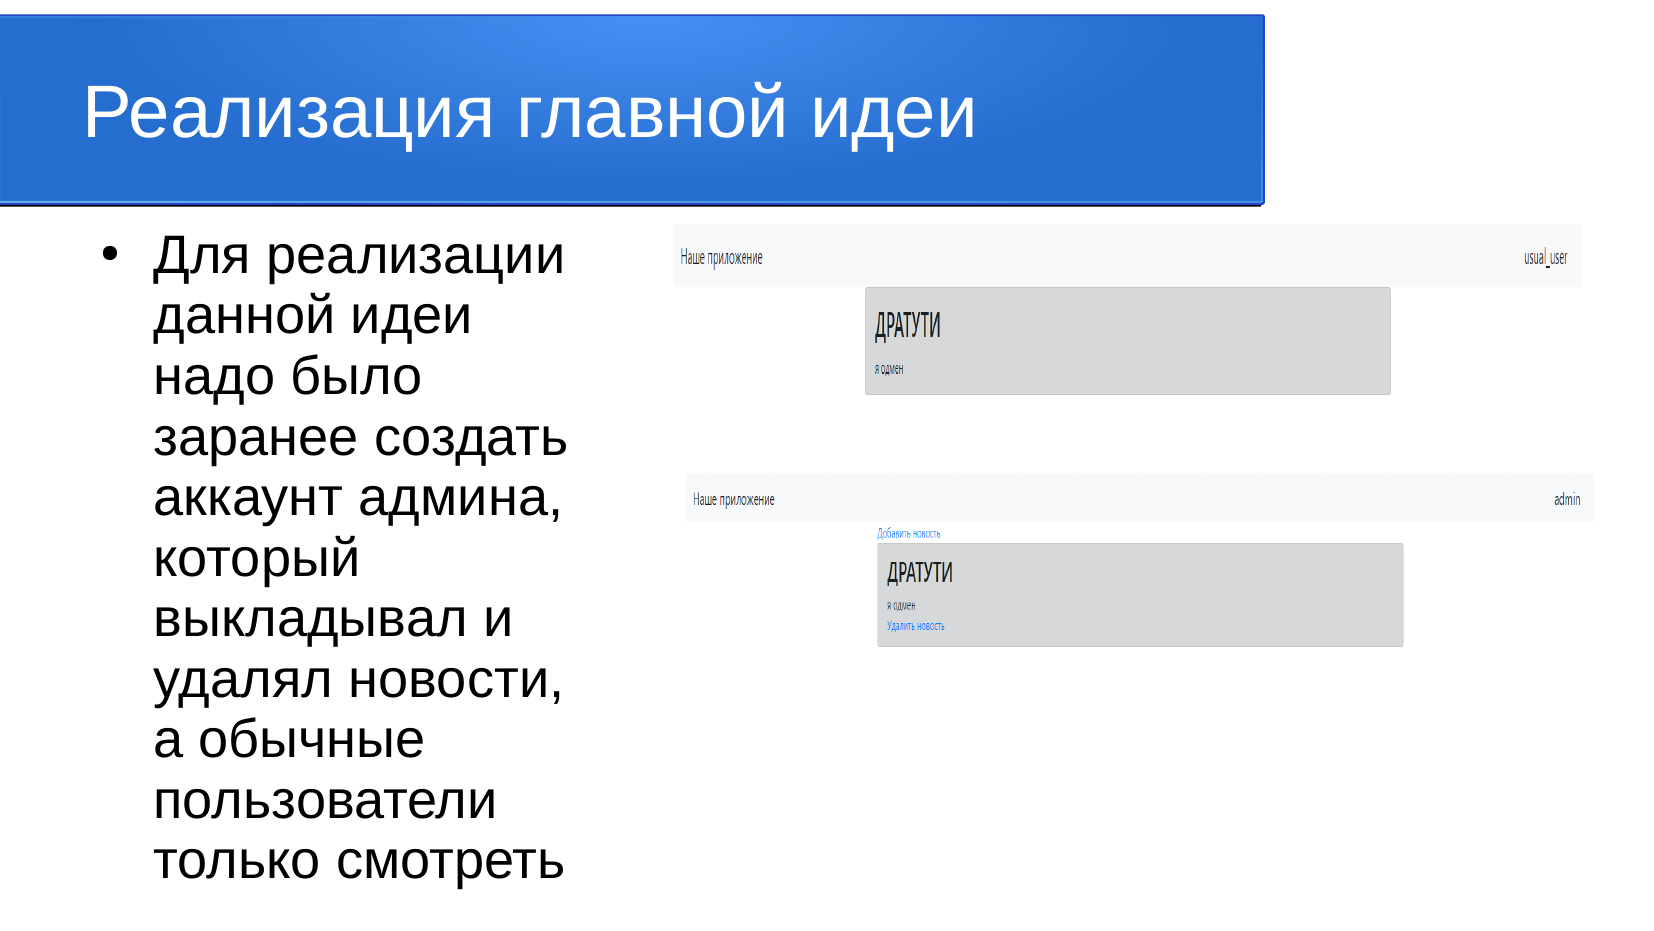

# Реализация главной идеи
Для реализации данной идеи надо было заранее создать аккаунт админа, который выкладывал и удалял новости, а обычные пользователи только смотреть